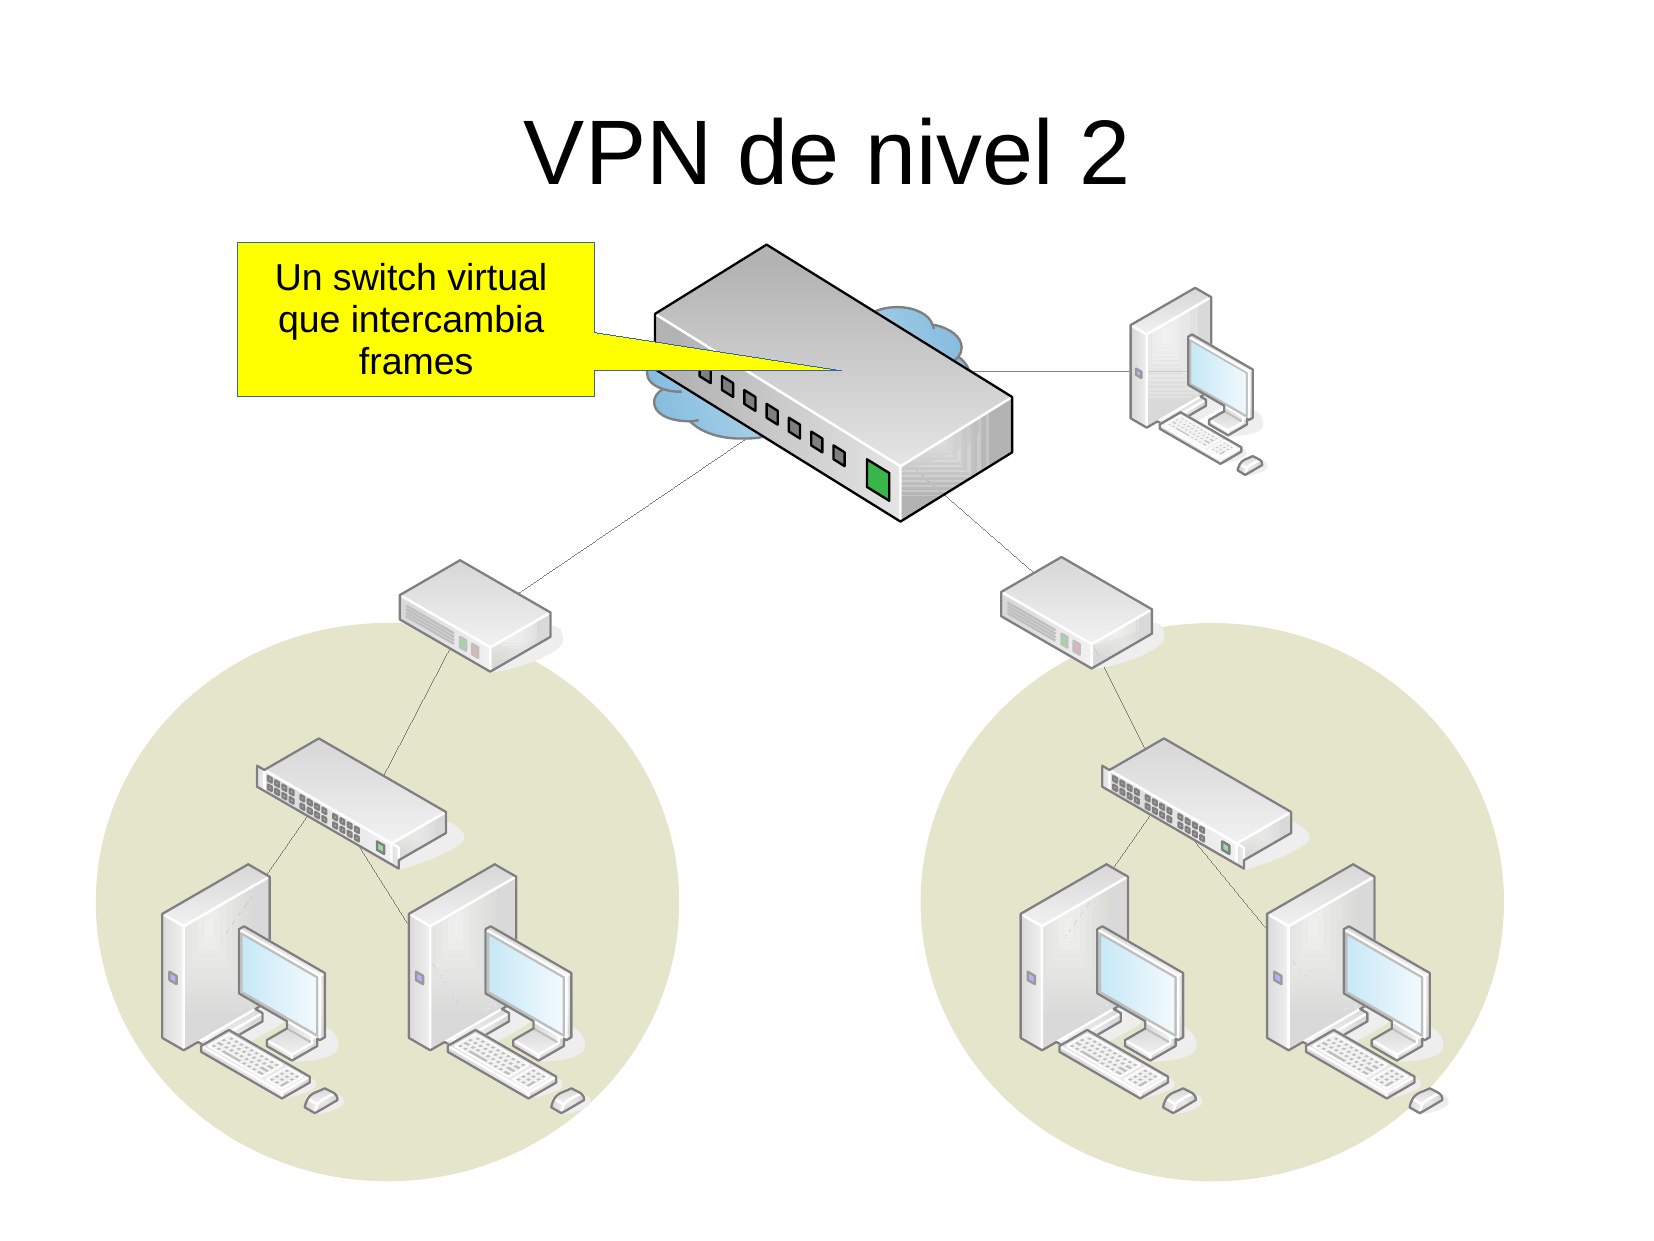

# VPN de nivel 2
Un switch virtual
que intercambia
frames